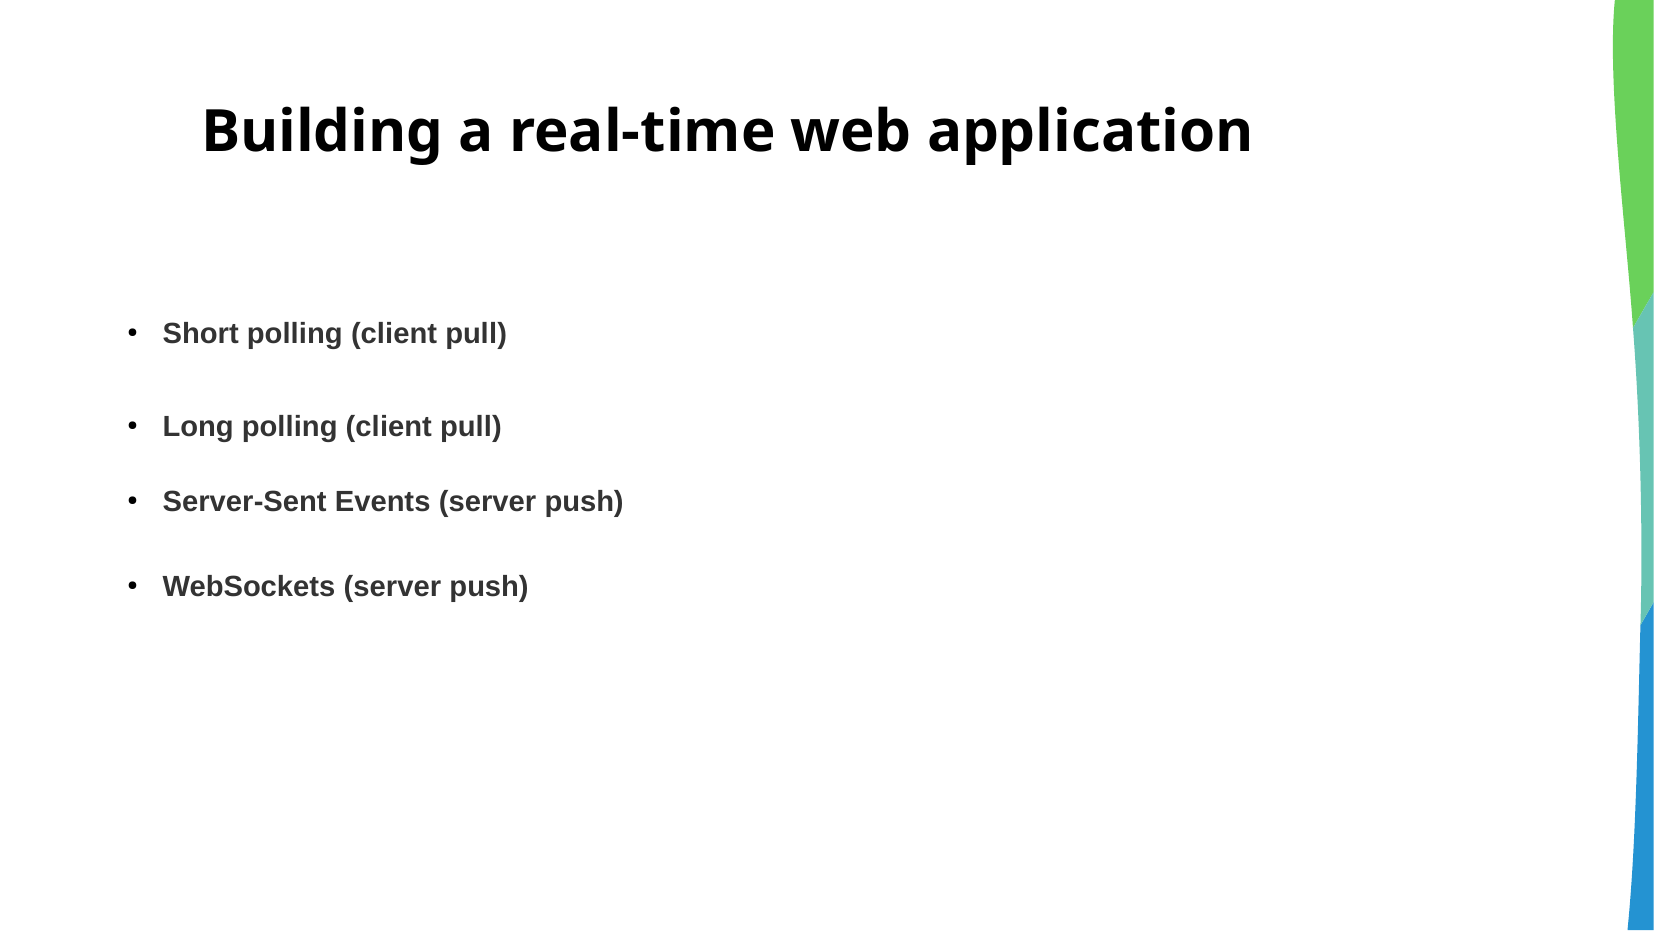

# Building a real-time web application
Short polling (client pull)
Long polling (client pull)
Server-Sent Events (server push)
WebSockets (server push)